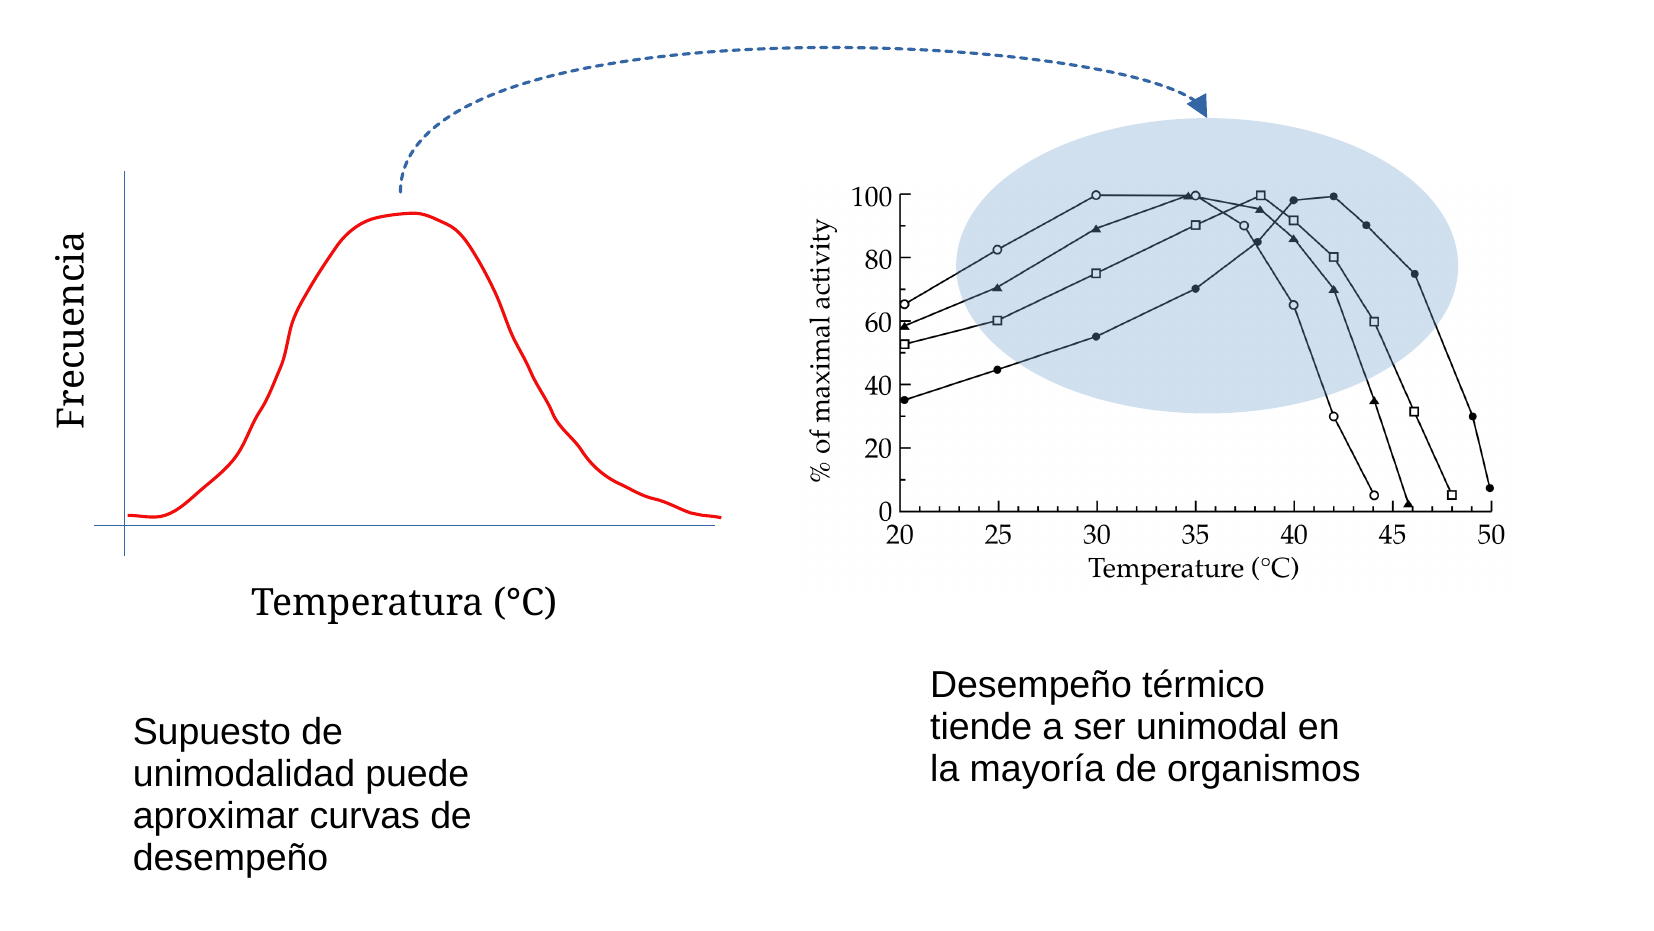

Frecuencia
Temperatura (°C)
Desempeño térmico tiende a ser unimodal en la mayoría de organismos
Supuesto de unimodalidad puede aproximar curvas de desempeño